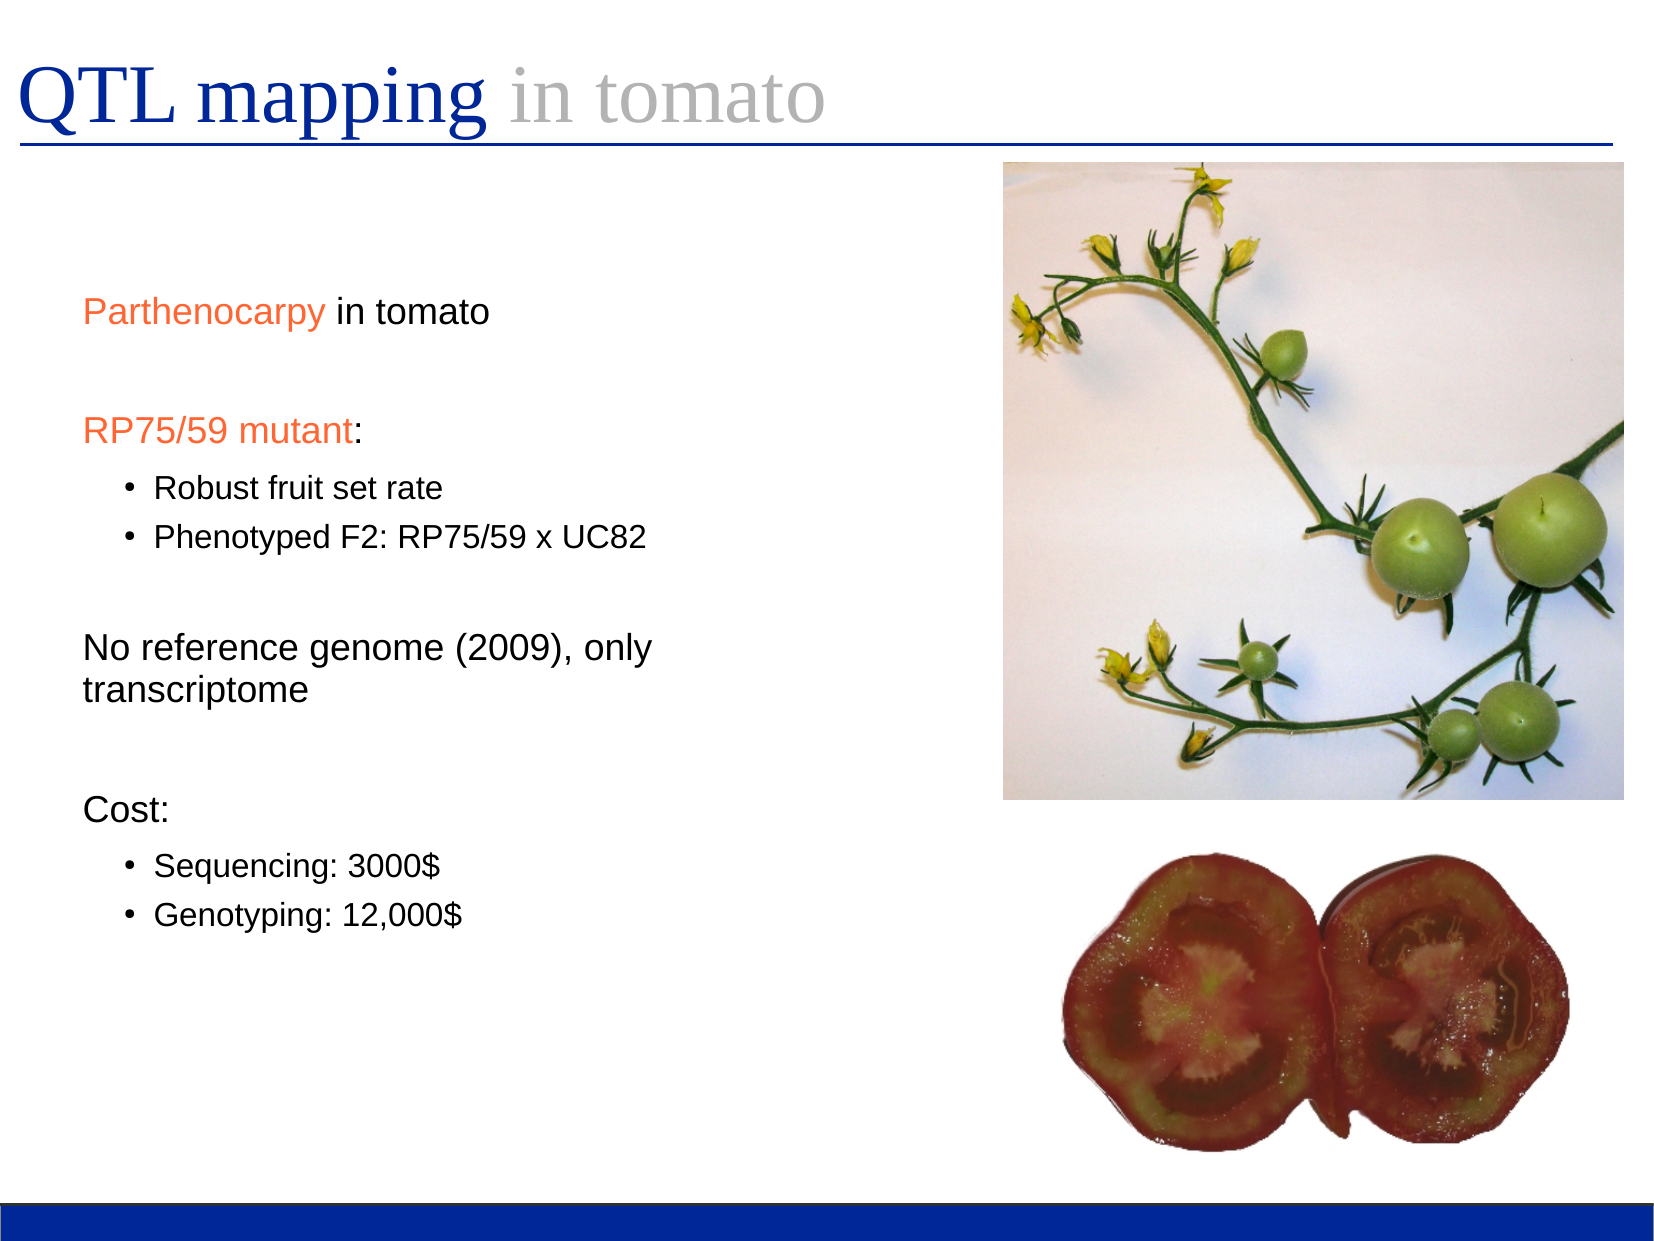

# QTL mapping in tomato
Parthenocarpy in tomato
RP75/59 mutant:
Robust fruit set rate
Phenotyped F2: RP75/59 x UC82
No reference genome (2009), only transcriptome
Cost:
Sequencing: 3000$
Genotyping: 12,000$